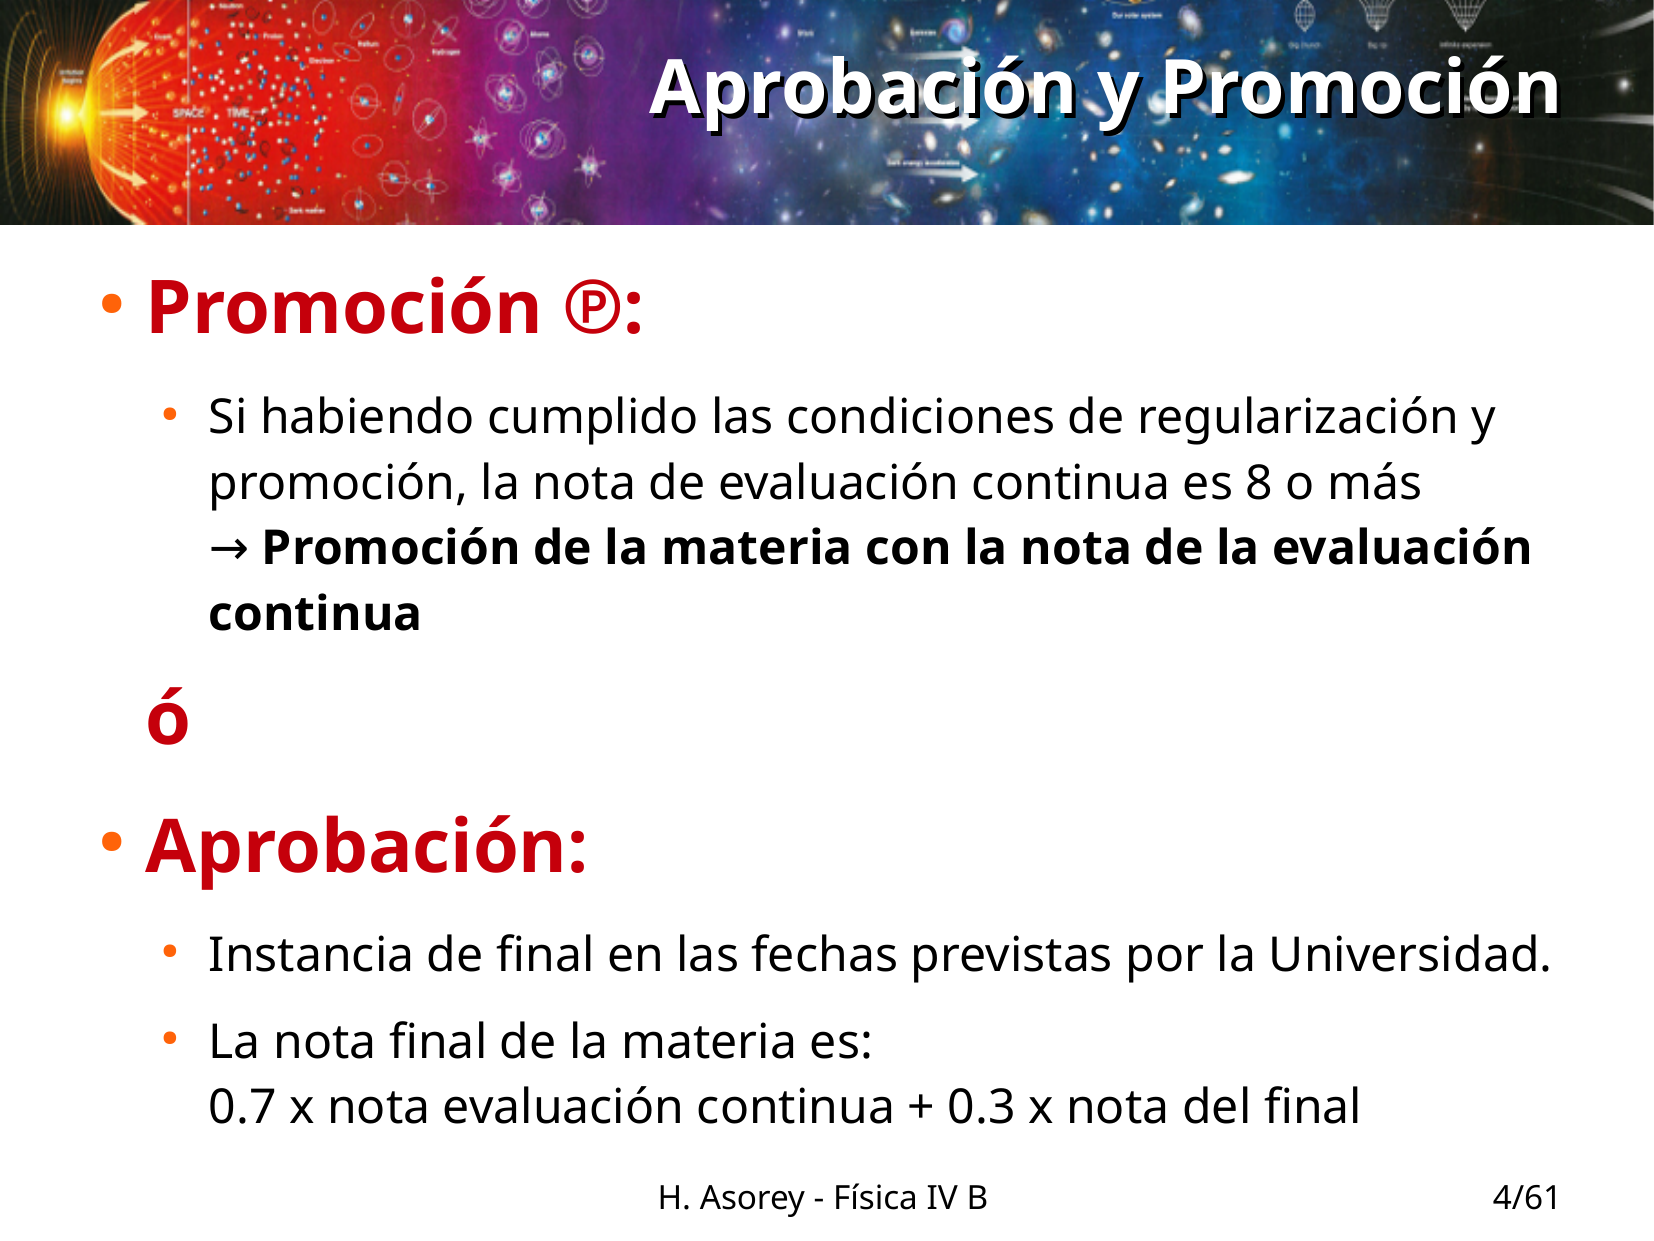

# Aprobación y Promoción
Promoción ℗:
Si habiendo cumplido las condiciones de regularización y promoción, la nota de evaluación continua es 8 o más
→ Promoción de la materia con la nota de la evaluación continua
ó
Aprobación:
Instancia de final en las fechas previstas por la Universidad.
La nota final de la materia es:
0.7 x nota evaluación continua + 0.3 x nota del final
H. Asorey - Física IV B
4